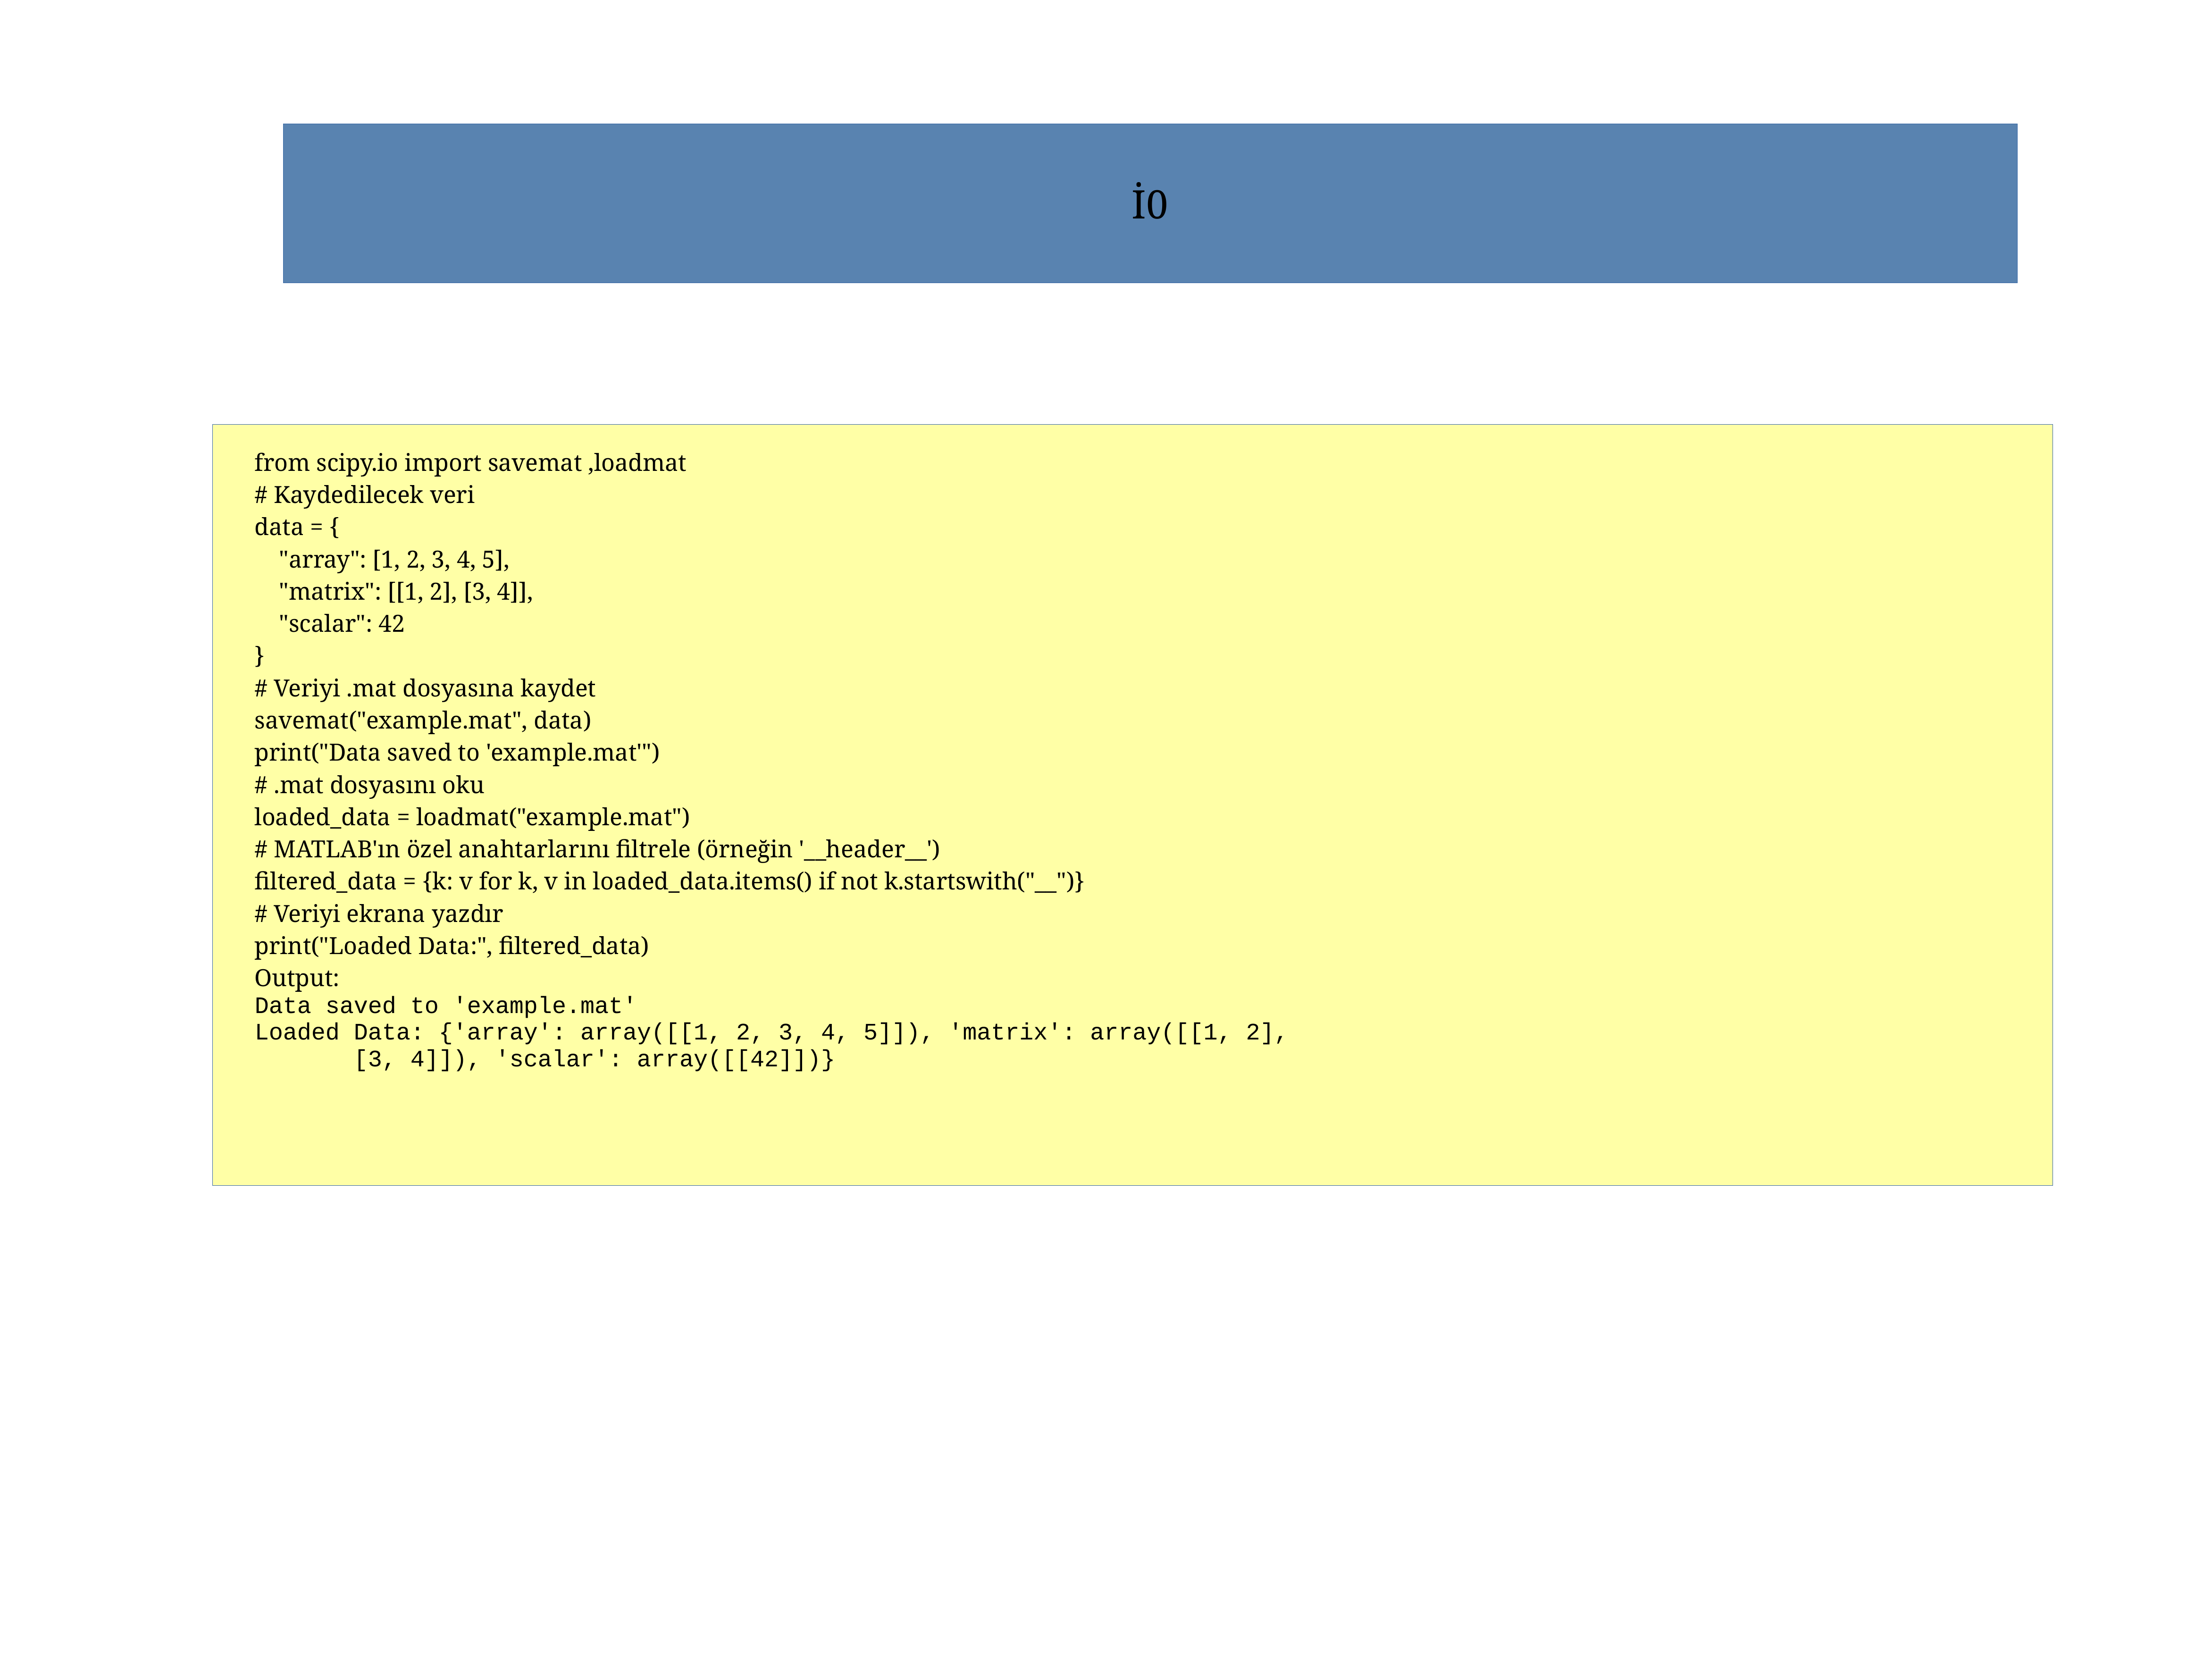

İ0
from scipy.io import savemat ,loadmat
# Kaydedilecek veri
data = {
 "array": [1, 2, 3, 4, 5],
 "matrix": [[1, 2], [3, 4]],
 "scalar": 42
}
# Veriyi .mat dosyasına kaydet
savemat("example.mat", data)
print("Data saved to 'example.mat'")
# .mat dosyasını oku
loaded_data = loadmat("example.mat")
# MATLAB'ın özel anahtarlarını filtrele (örneğin '__header__')
filtered_data = {k: v for k, v in loaded_data.items() if not k.startswith("__")}
# Veriyi ekrana yazdır
print("Loaded Data:", filtered_data)
Output:
Data saved to 'example.mat'
Loaded Data: {'array': array([[1, 2, 3, 4, 5]]), 'matrix': array([[1, 2],
 [3, 4]]), 'scalar': array([[42]])}